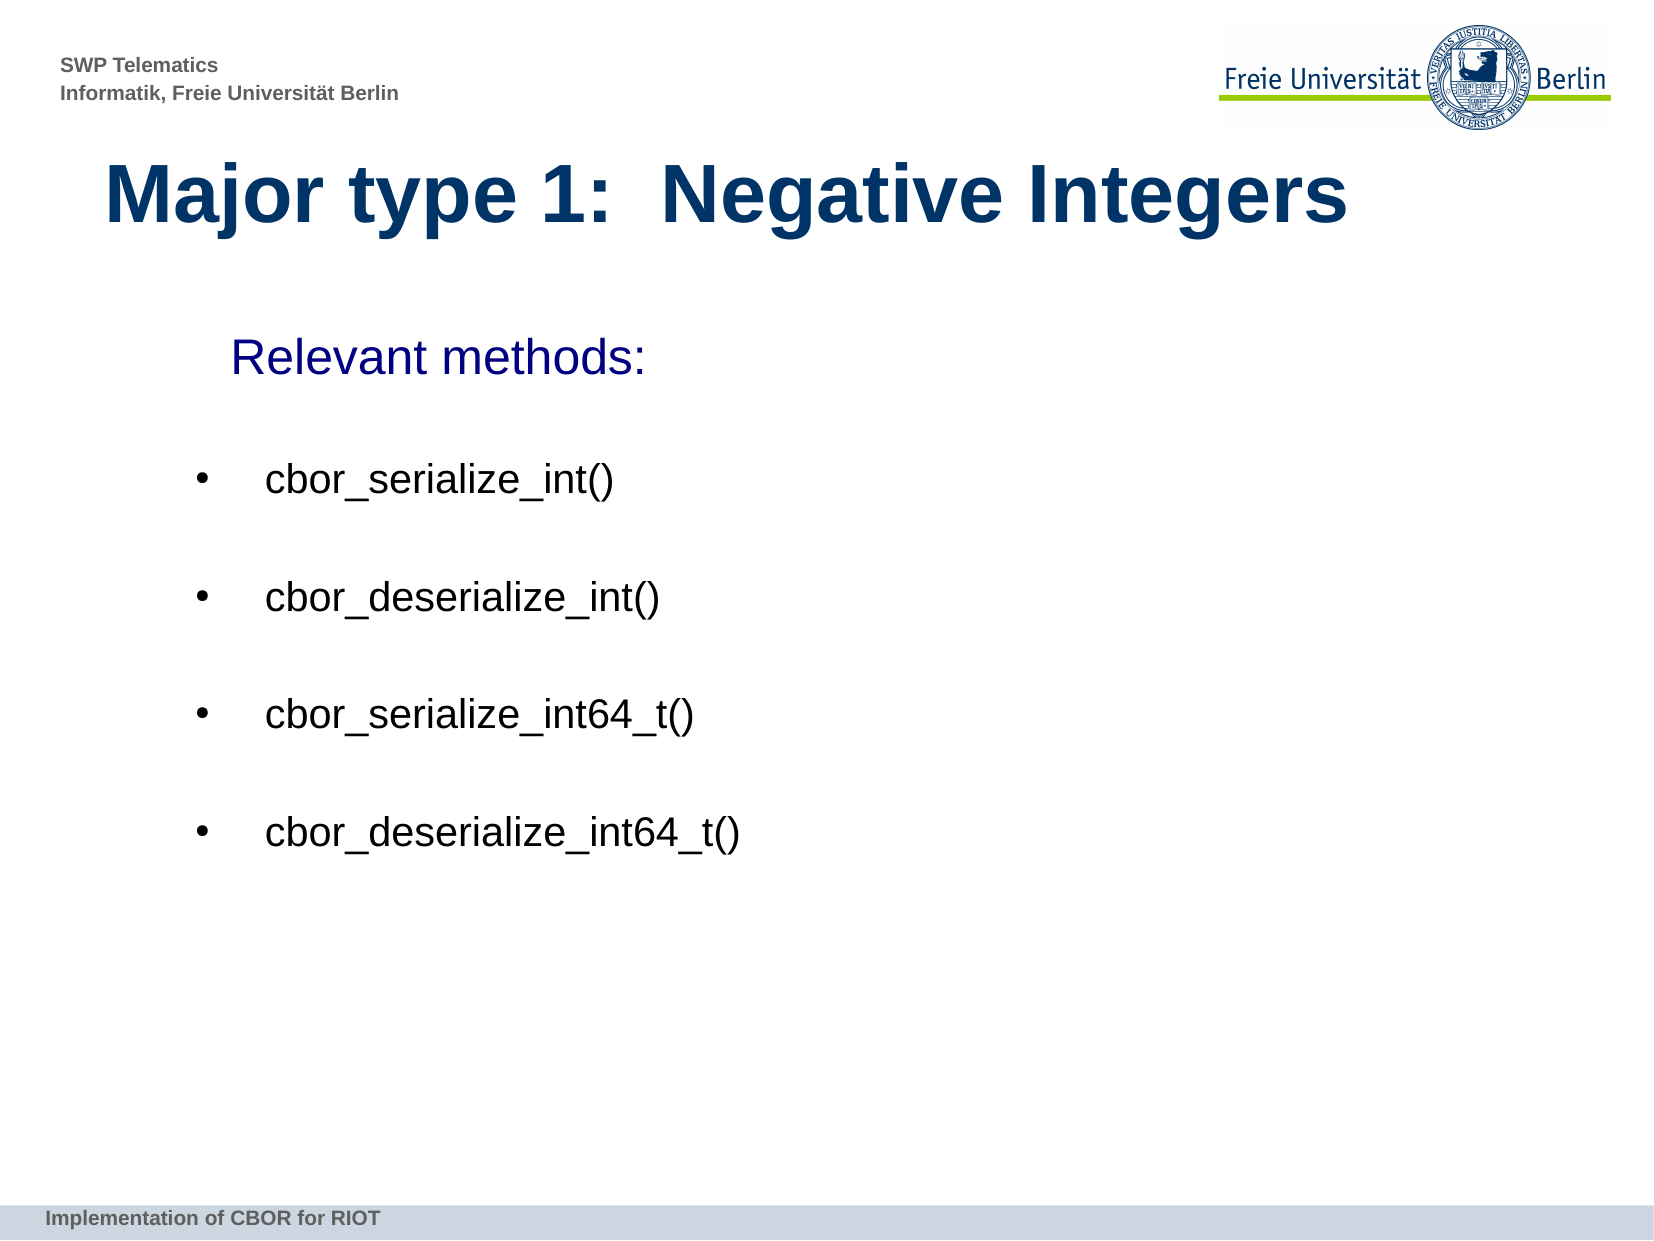

# Major type 1: Negative Integers
Relevant methods:
 cbor_serialize_int()
 cbor_deserialize_int()
 cbor_serialize_int64_t()
 cbor_deserialize_int64_t()